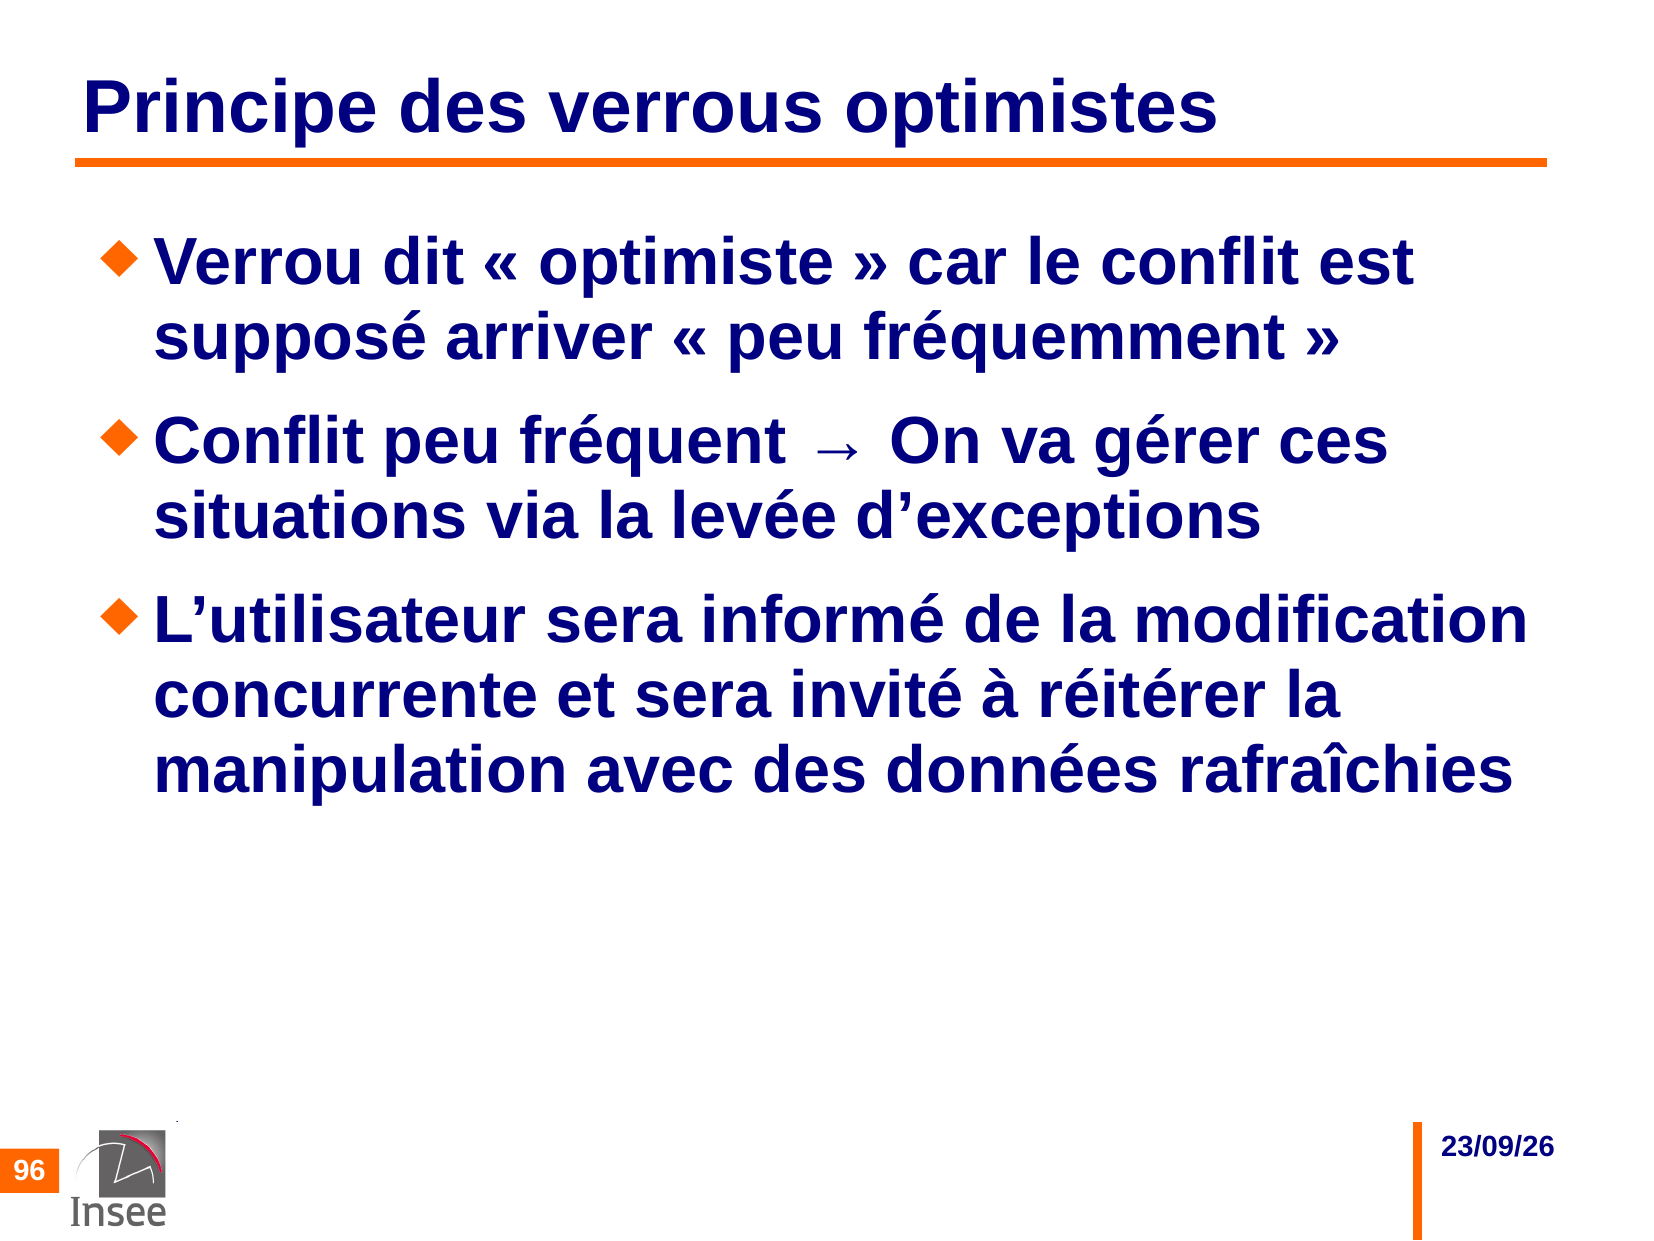

# Principe des verrous optimistes
Verrou dit « optimiste » car le conflit est supposé arriver « peu fréquemment »
Conflit peu fréquent → On va gérer ces situations via la levée d’exceptions
L’utilisateur sera informé de la modification concurrente et sera invité à réitérer la manipulation avec des données rafraîchies
96